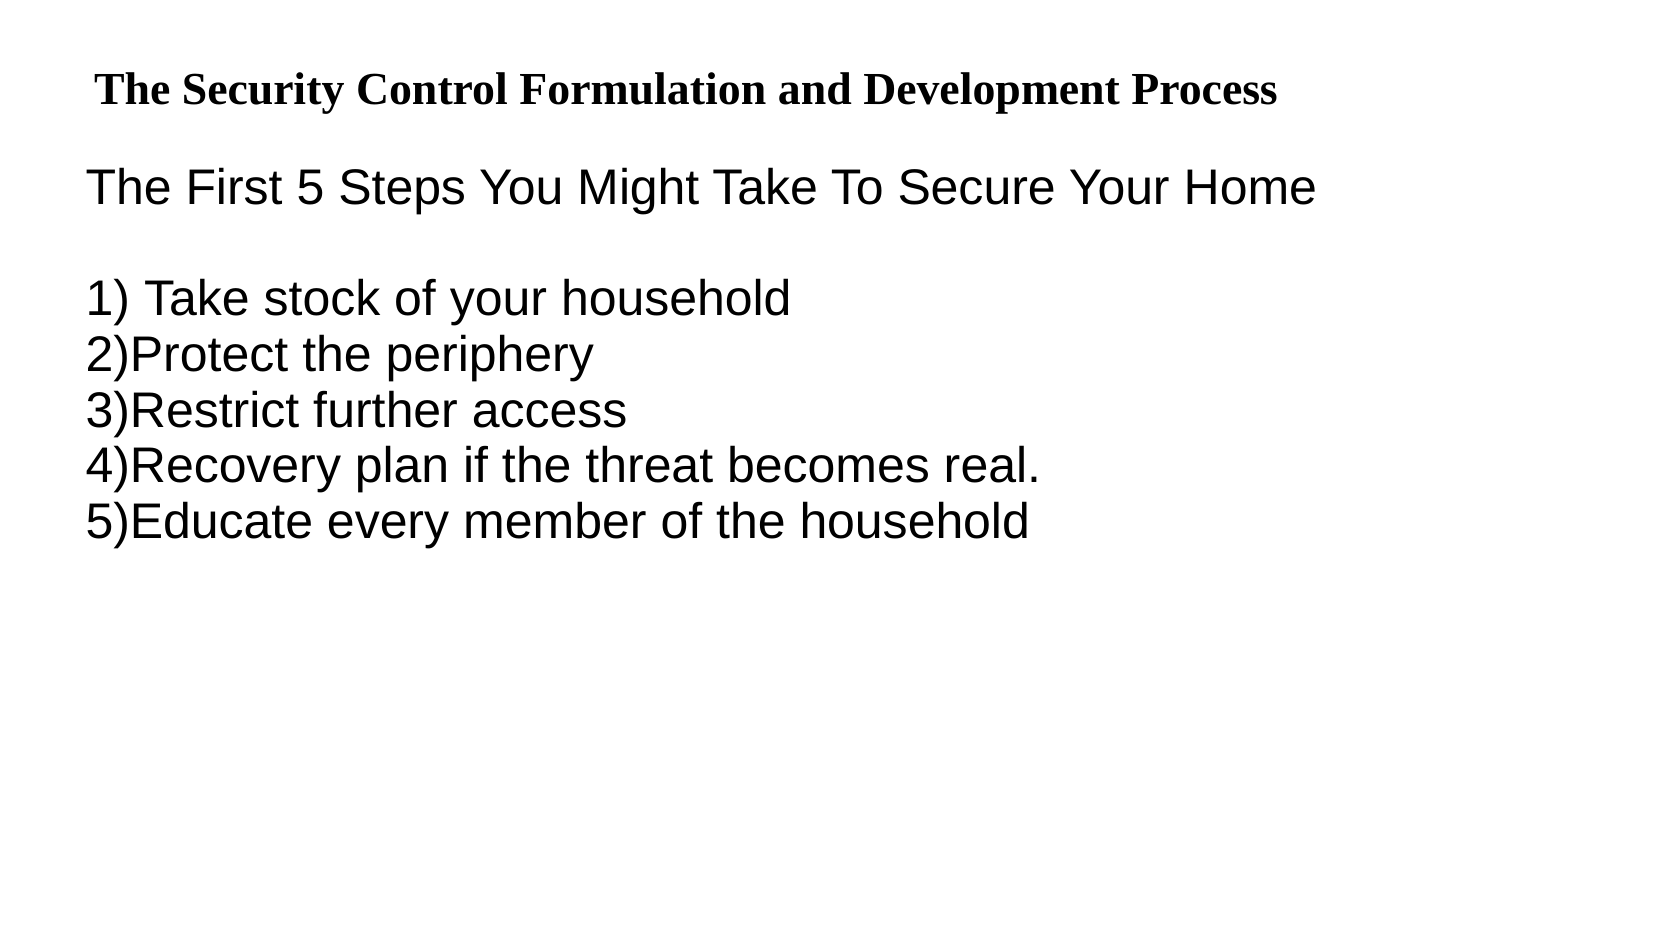

# The Security Control Formulation and Development Process
The First 5 Steps You Might Take To Secure Your Home
 Take stock of your household
Protect the periphery
Restrict further access
Recovery plan if the threat becomes real.
Educate every member of the household